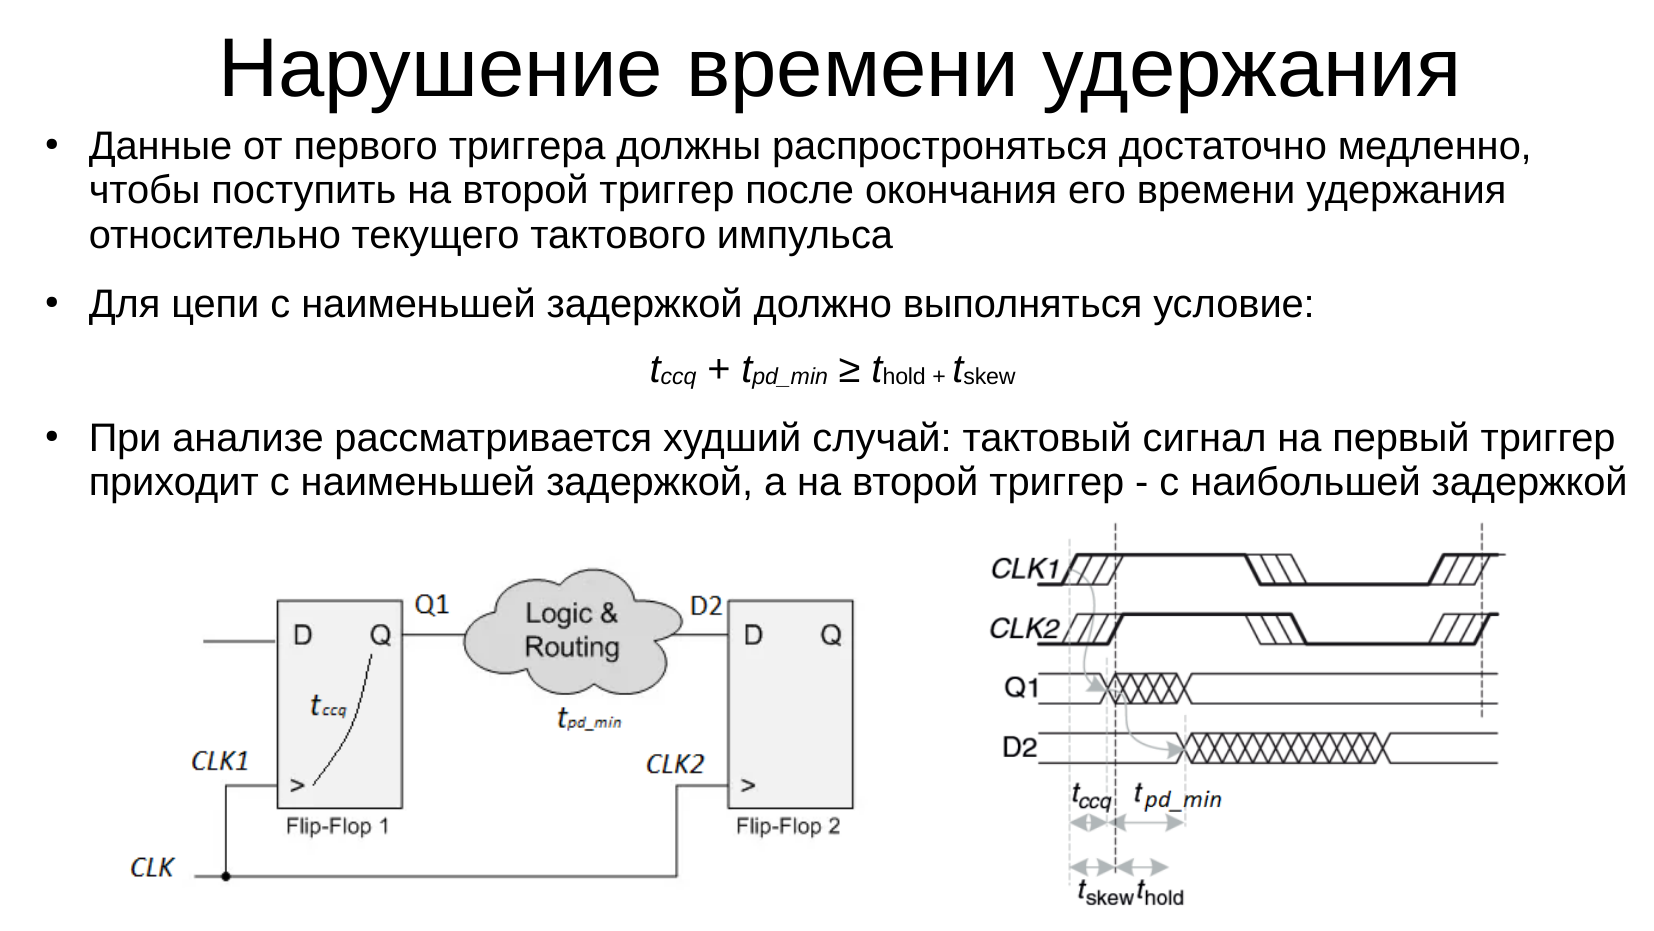

# Нарушение времени удержания
Данные от первого триггера должны распростроняться достаточно медленно, чтобы поступить на второй триггер после окончания его времени удержания относительно текущего тактового импульса
Для цепи с наименьшей задержкой должно выполняться условие:
tсcq + tpd_min ≥ thold + tskew
При анализе рассматривается худший случай: тактовый сигнал на первый триггер приходит с наименьшей задержкой, а на второй триггер - с наибольшей задержкой